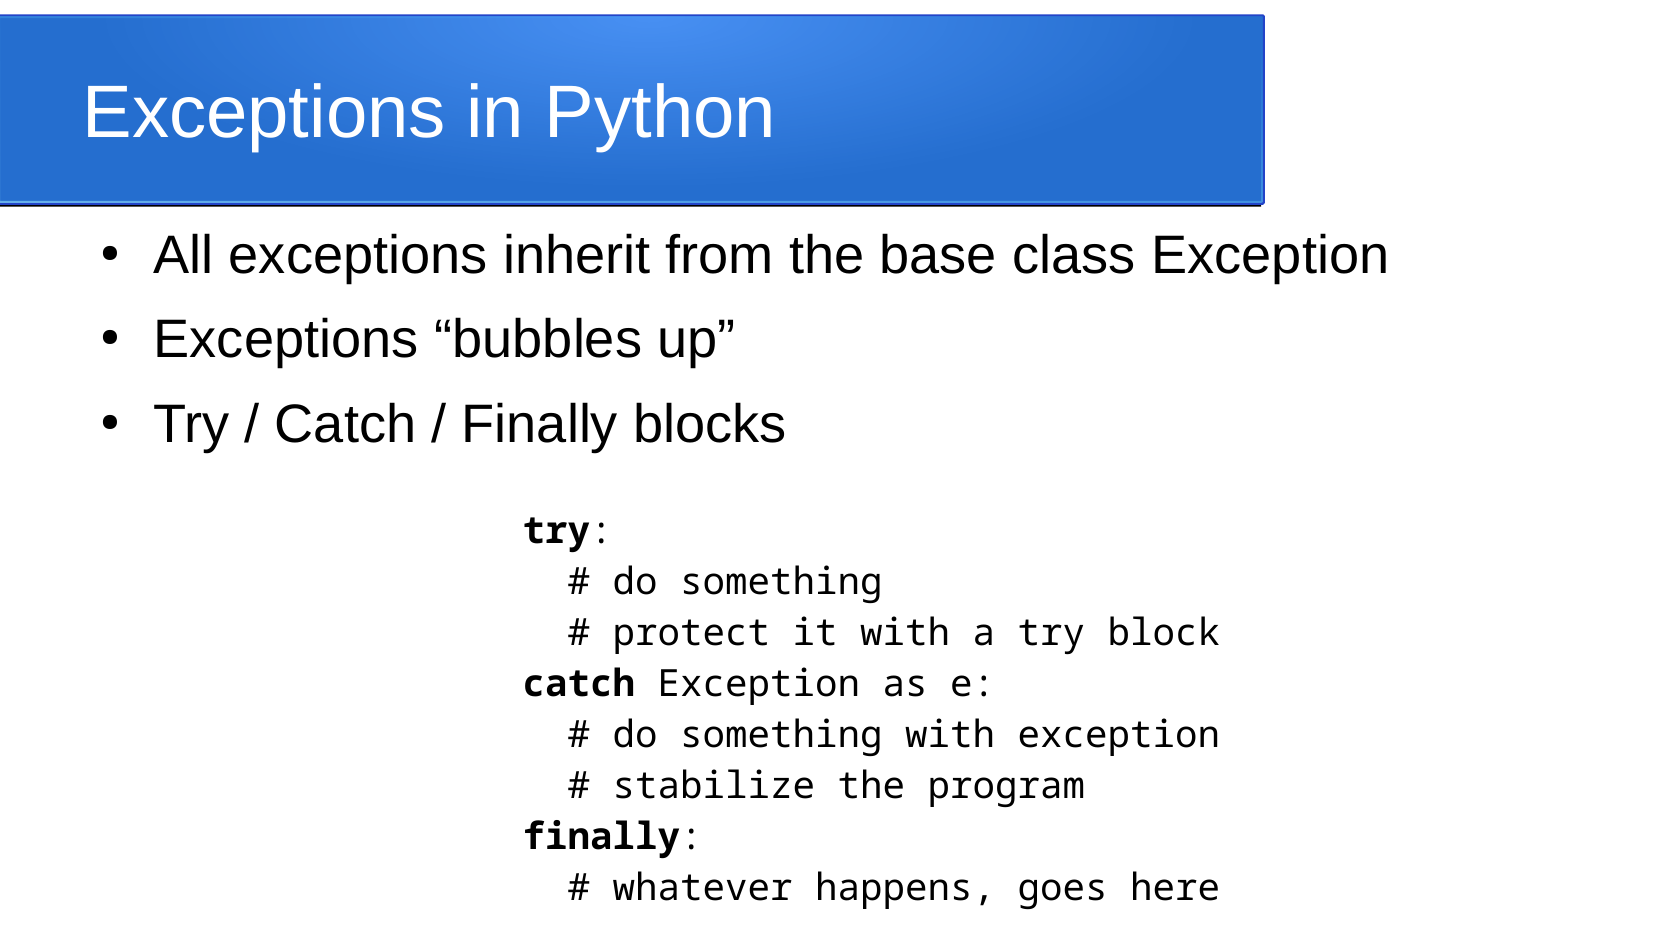

# Exceptions in Python
All exceptions inherit from the base class Exception
Exceptions “bubbles up”
Try / Catch / Finally blocks
try:
 # do something
 # protect it with a try block
catch Exception as e:
 # do something with exception
 # stabilize the program
finally:
 # whatever happens, goes here